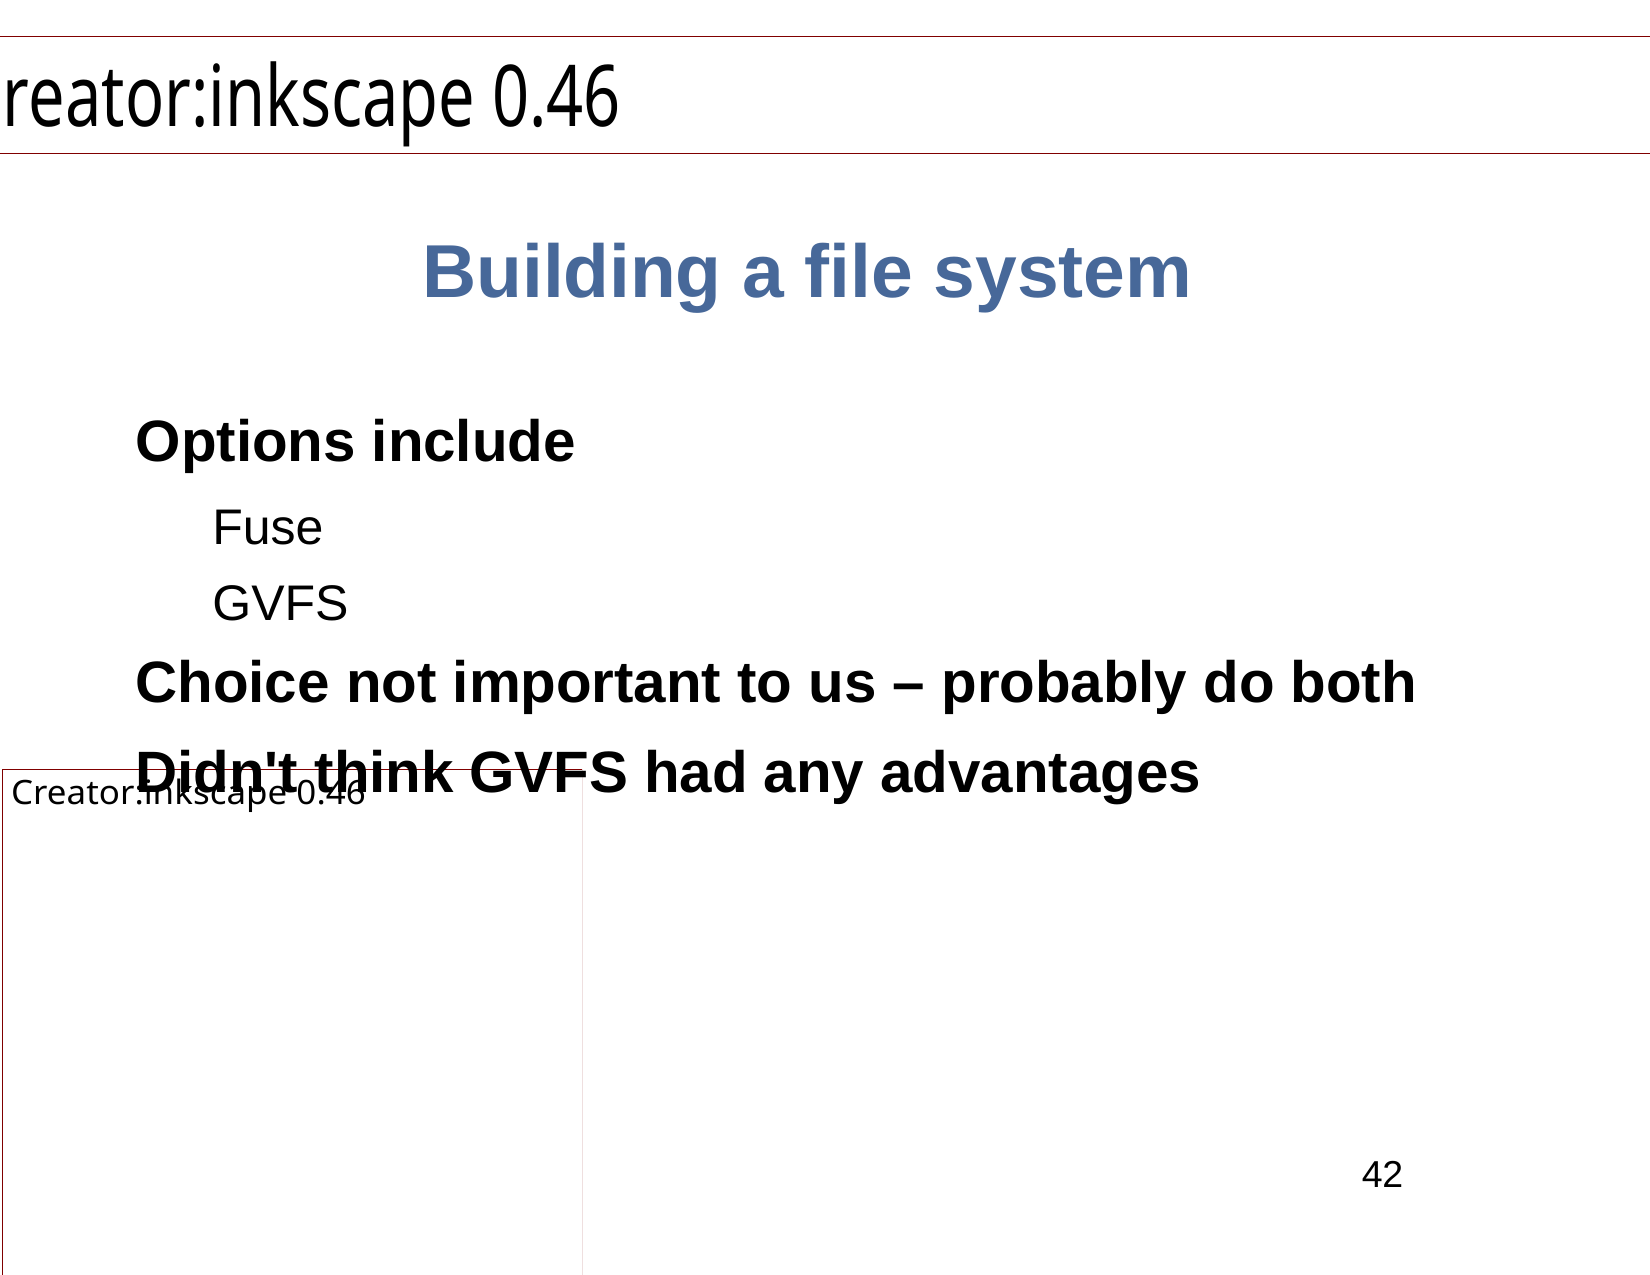

# Building a file system
Options include
Fuse
GVFS
Choice not important to us – probably do both
Didn't think GVFS had any advantages